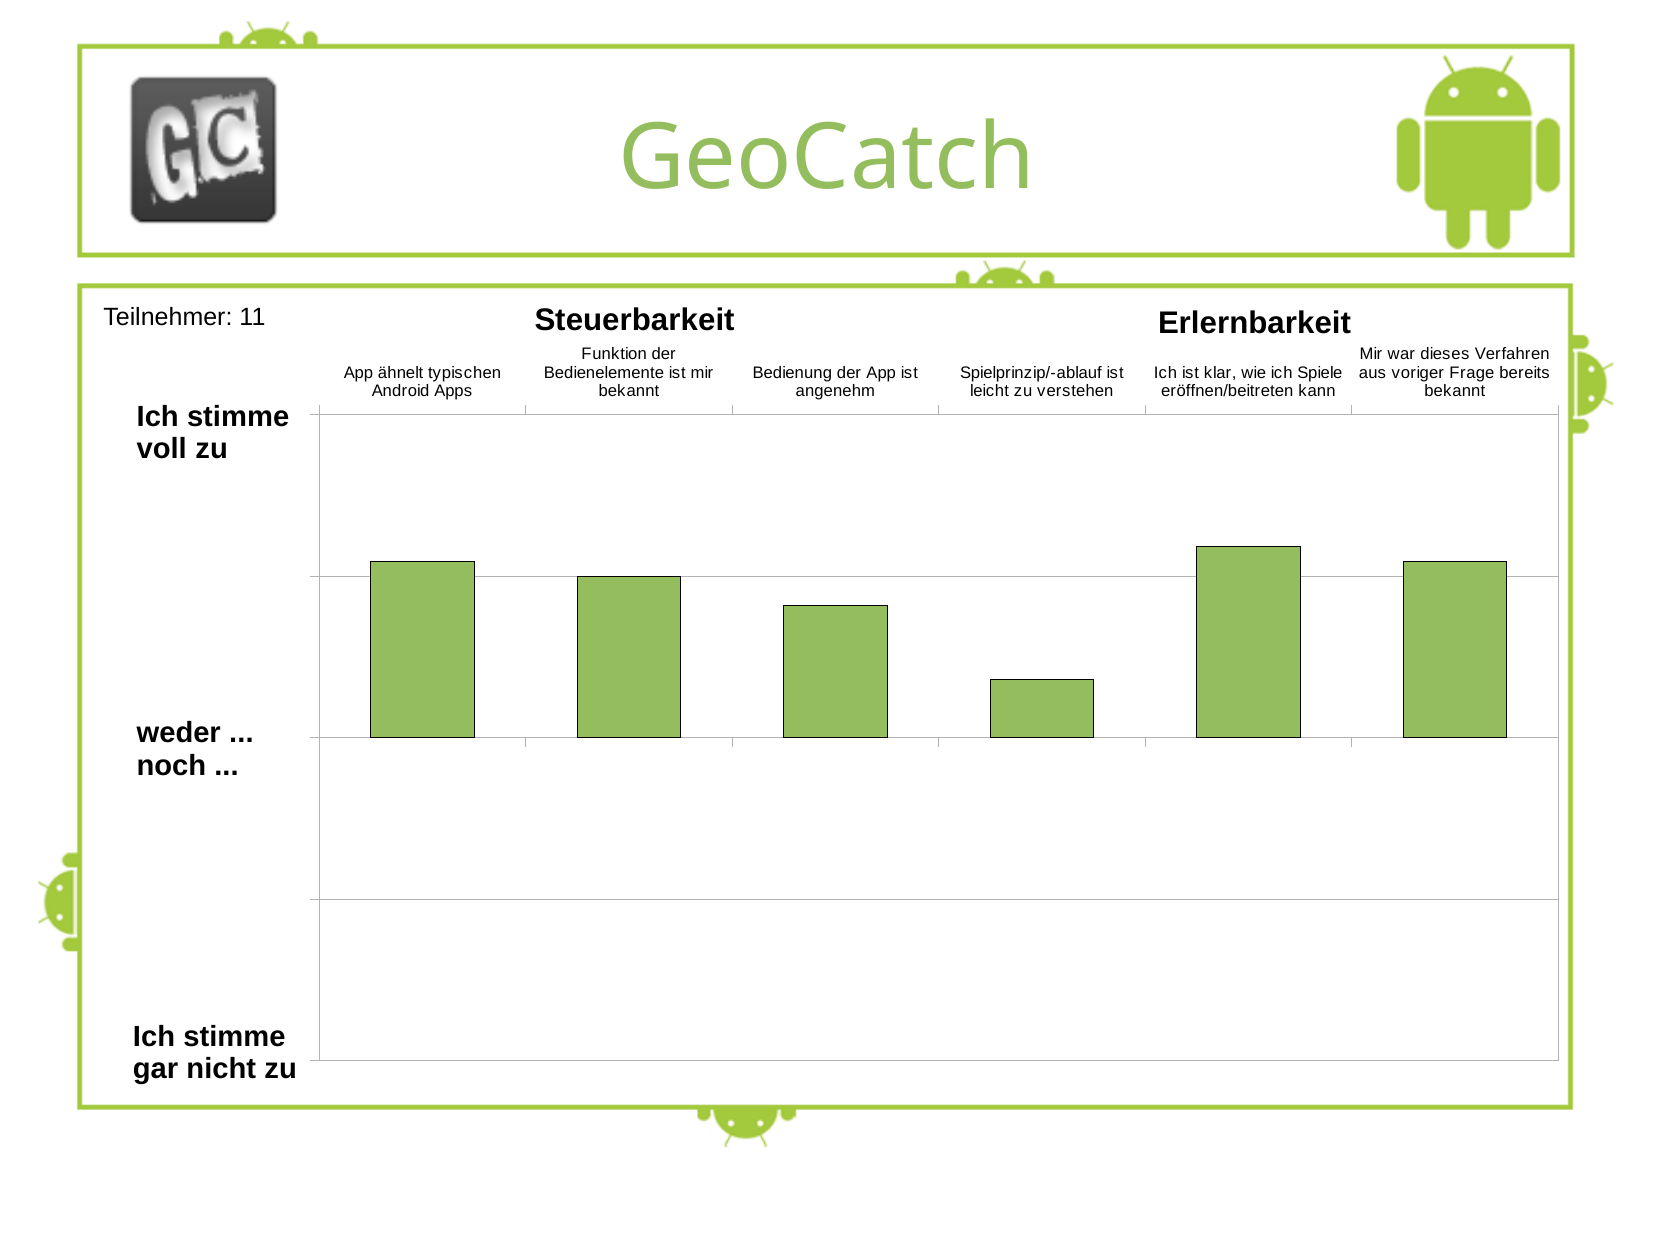

# GeoCatch
Steuerbarkeit
Teilnehmer: 11
Erlernbarkeit
### Chart
| Category | Column D |
|---|---|
| App ähnelt typischen Android Apps | 1.09090909090909 |
| Funktion der Bedienelemente ist mir bekannt | 1.0 |
| Bedienung der App ist angenehm | 0.818181818181818 |
| Spielprinzip/-ablauf ist leicht zu verstehen | 0.363636363636364 |
| Ich ist klar, wie ich Spiele eröffnen/beitreten kann | 1.18181818181818 |
| Mir war dieses Verfahren aus voriger Frage bereits bekannt | 1.09090909090909 |Ich stimme
voll zu
weder ...
noch ...
Ich stimme
gar nicht zu